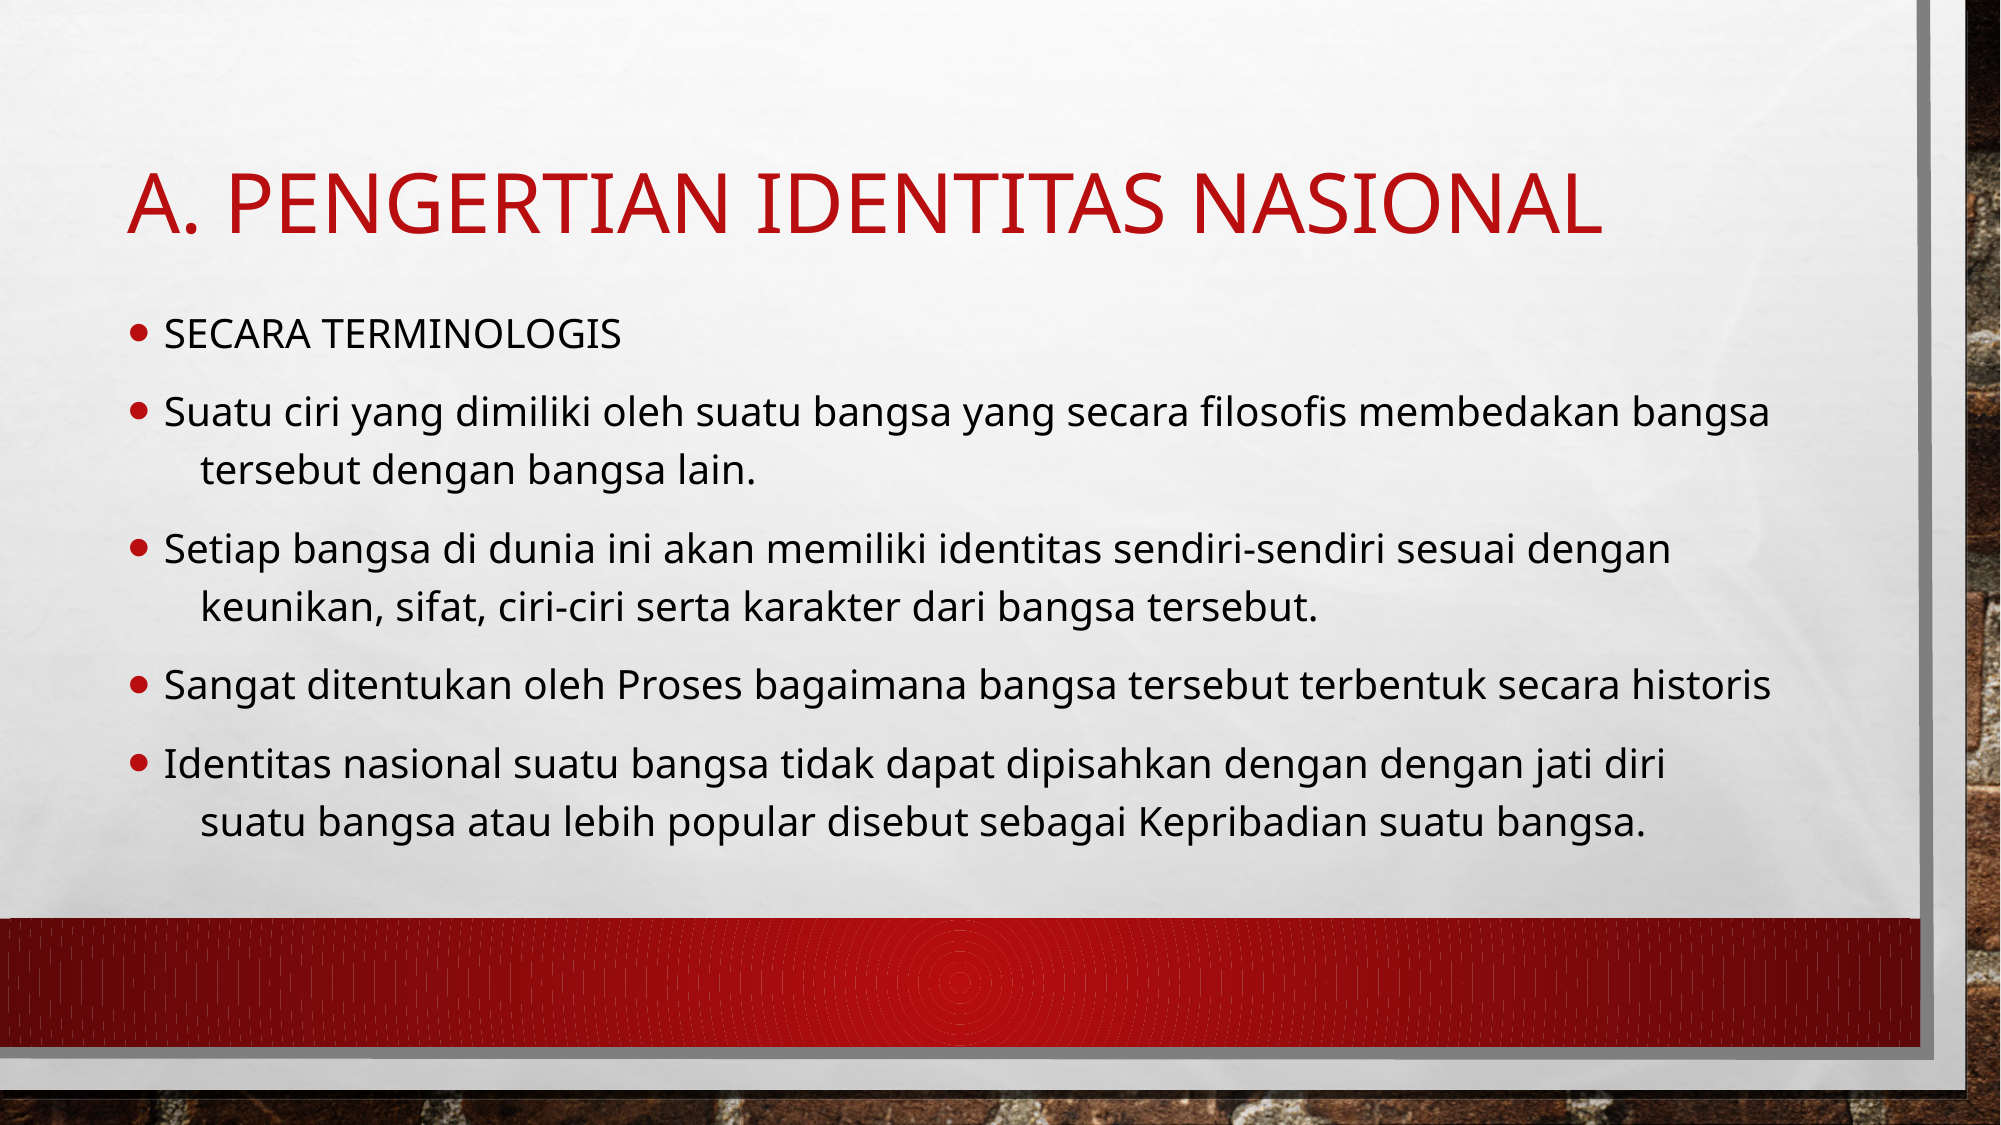

# A. Pengertian IDENTITAS NASIONAL
Secara terminologis
Suatu ciri yang dimiliki oleh suatu bangsa yang secara filosofis membedakan bangsa tersebut dengan bangsa lain.
Setiap bangsa di dunia ini akan memiliki identitas sendiri-sendiri sesuai dengan keunikan, sifat, ciri-ciri serta karakter dari bangsa tersebut.
Sangat ditentukan oleh Proses bagaimana bangsa tersebut terbentuk secara historis
Identitas nasional suatu bangsa tidak dapat dipisahkan dengan dengan jati diri suatu bangsa atau lebih popular disebut sebagai Kepribadian suatu bangsa.